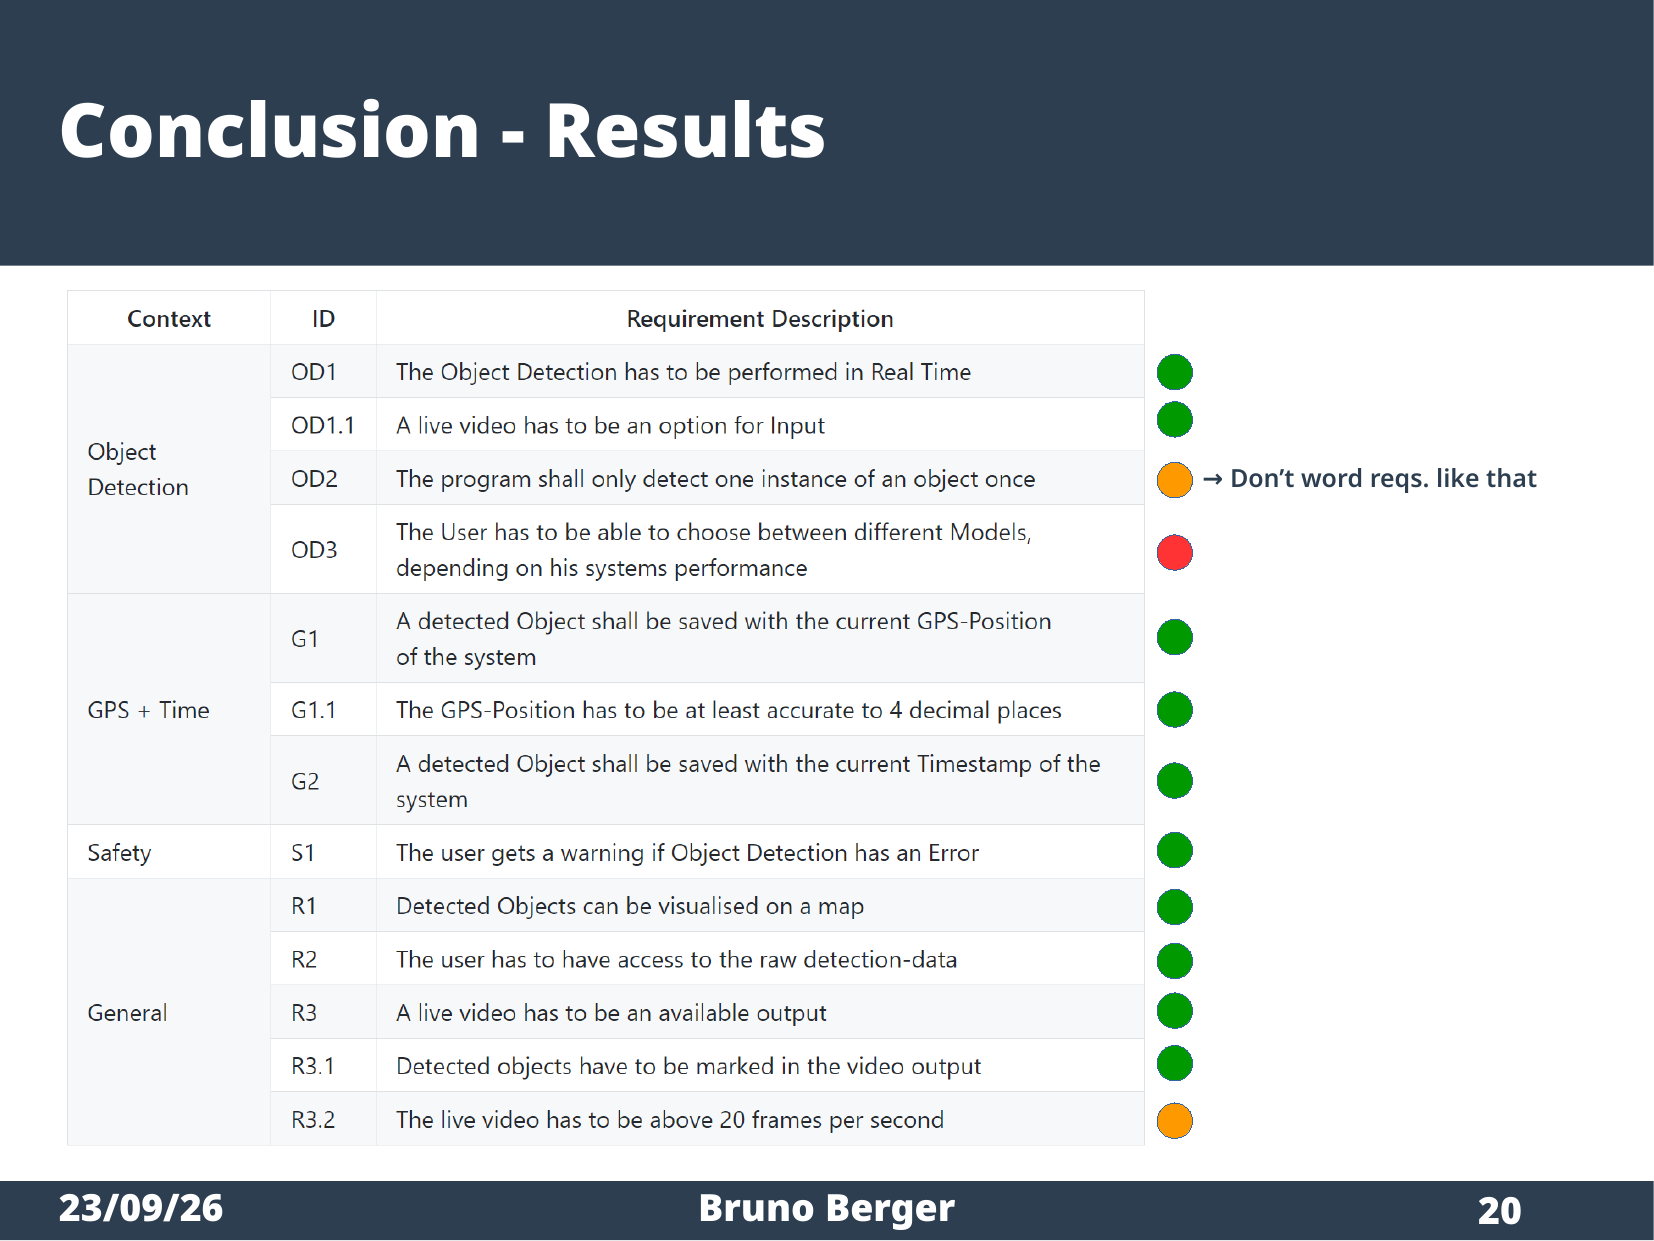

# Conclusion - Results
→ Don’t word reqs. like that
Bruno Berger
20